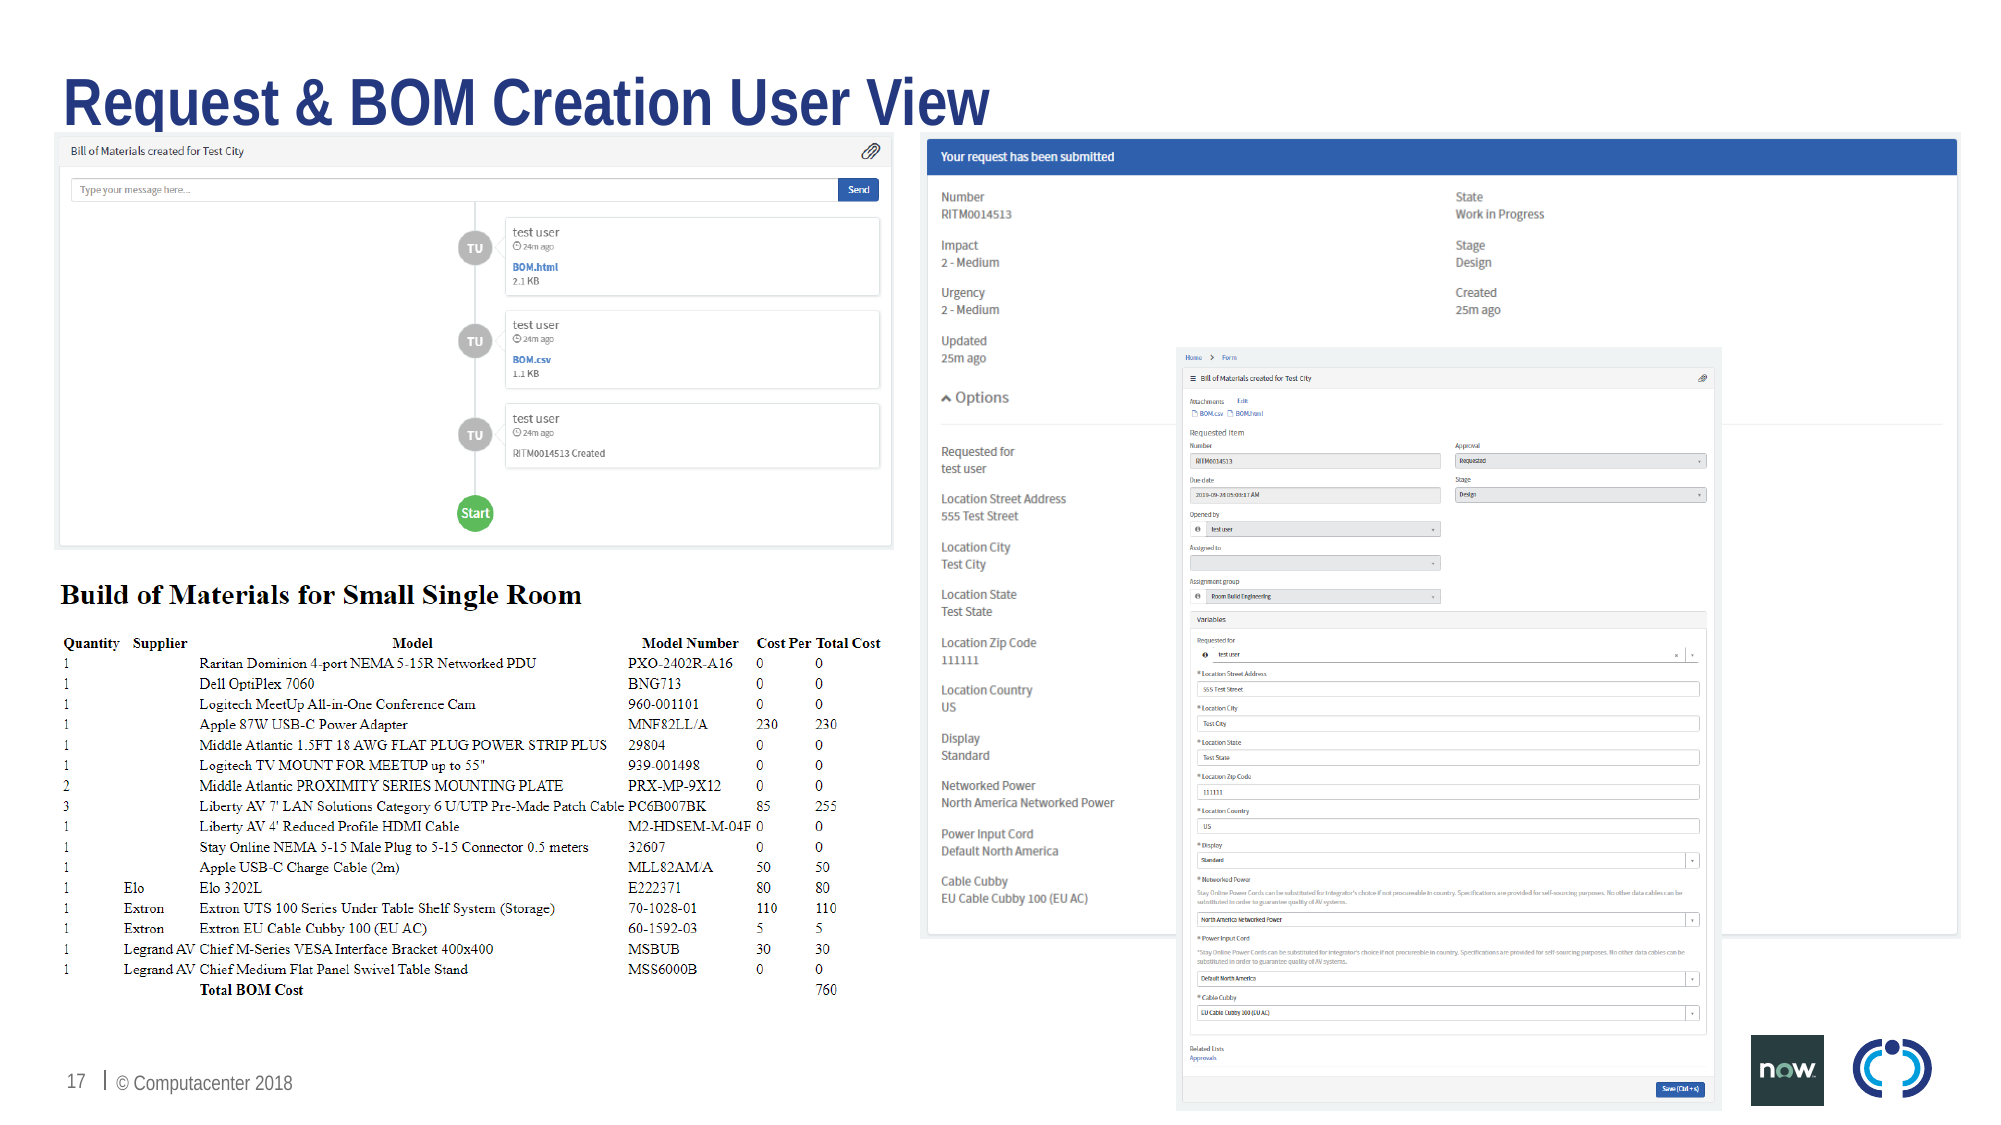

# Request & BOM Creation User View
© Computacenter 2018